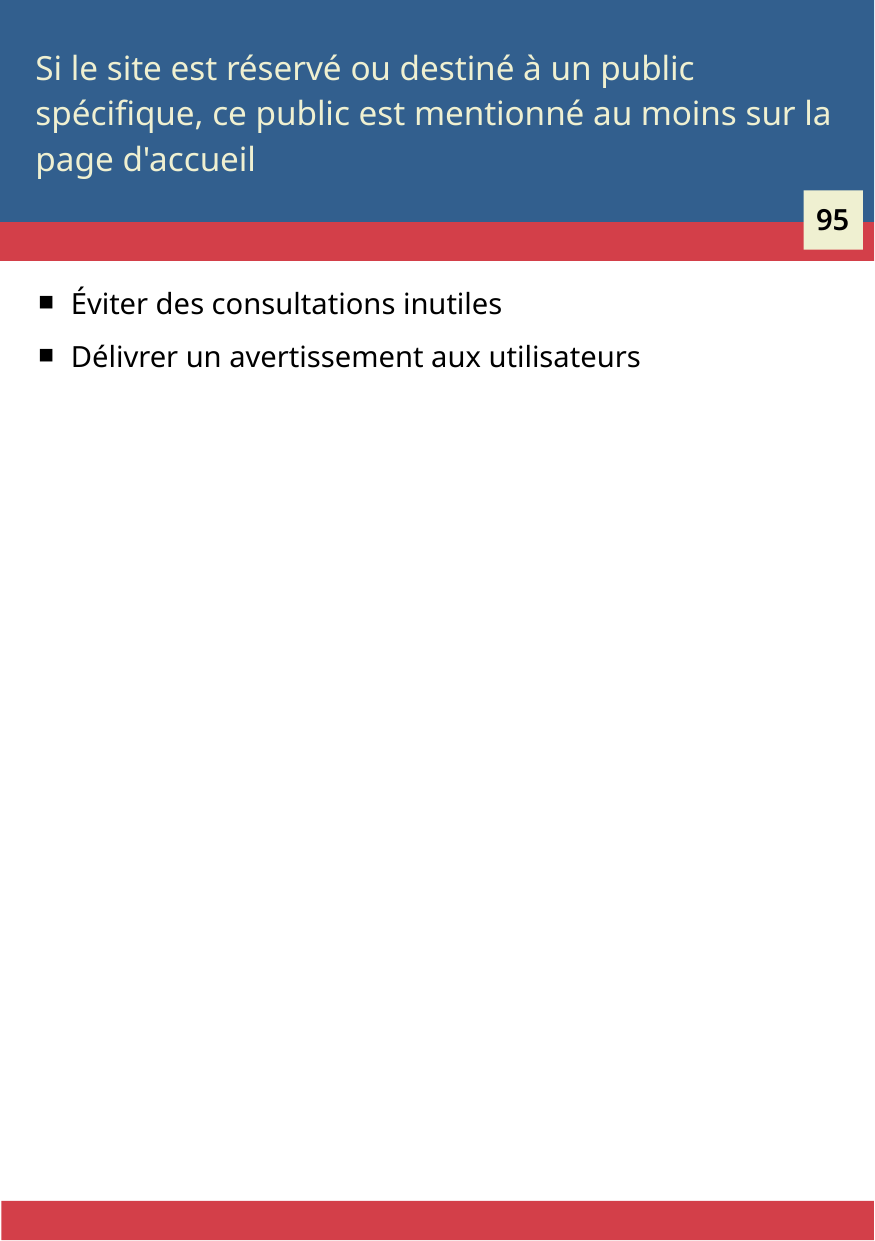

# Si le site est réservé ou destiné à un public spécifique, ce public est mentionné au moins sur la page d'accueil
95
Éviter des consultations inutiles
Délivrer un avertissement aux utilisateurs